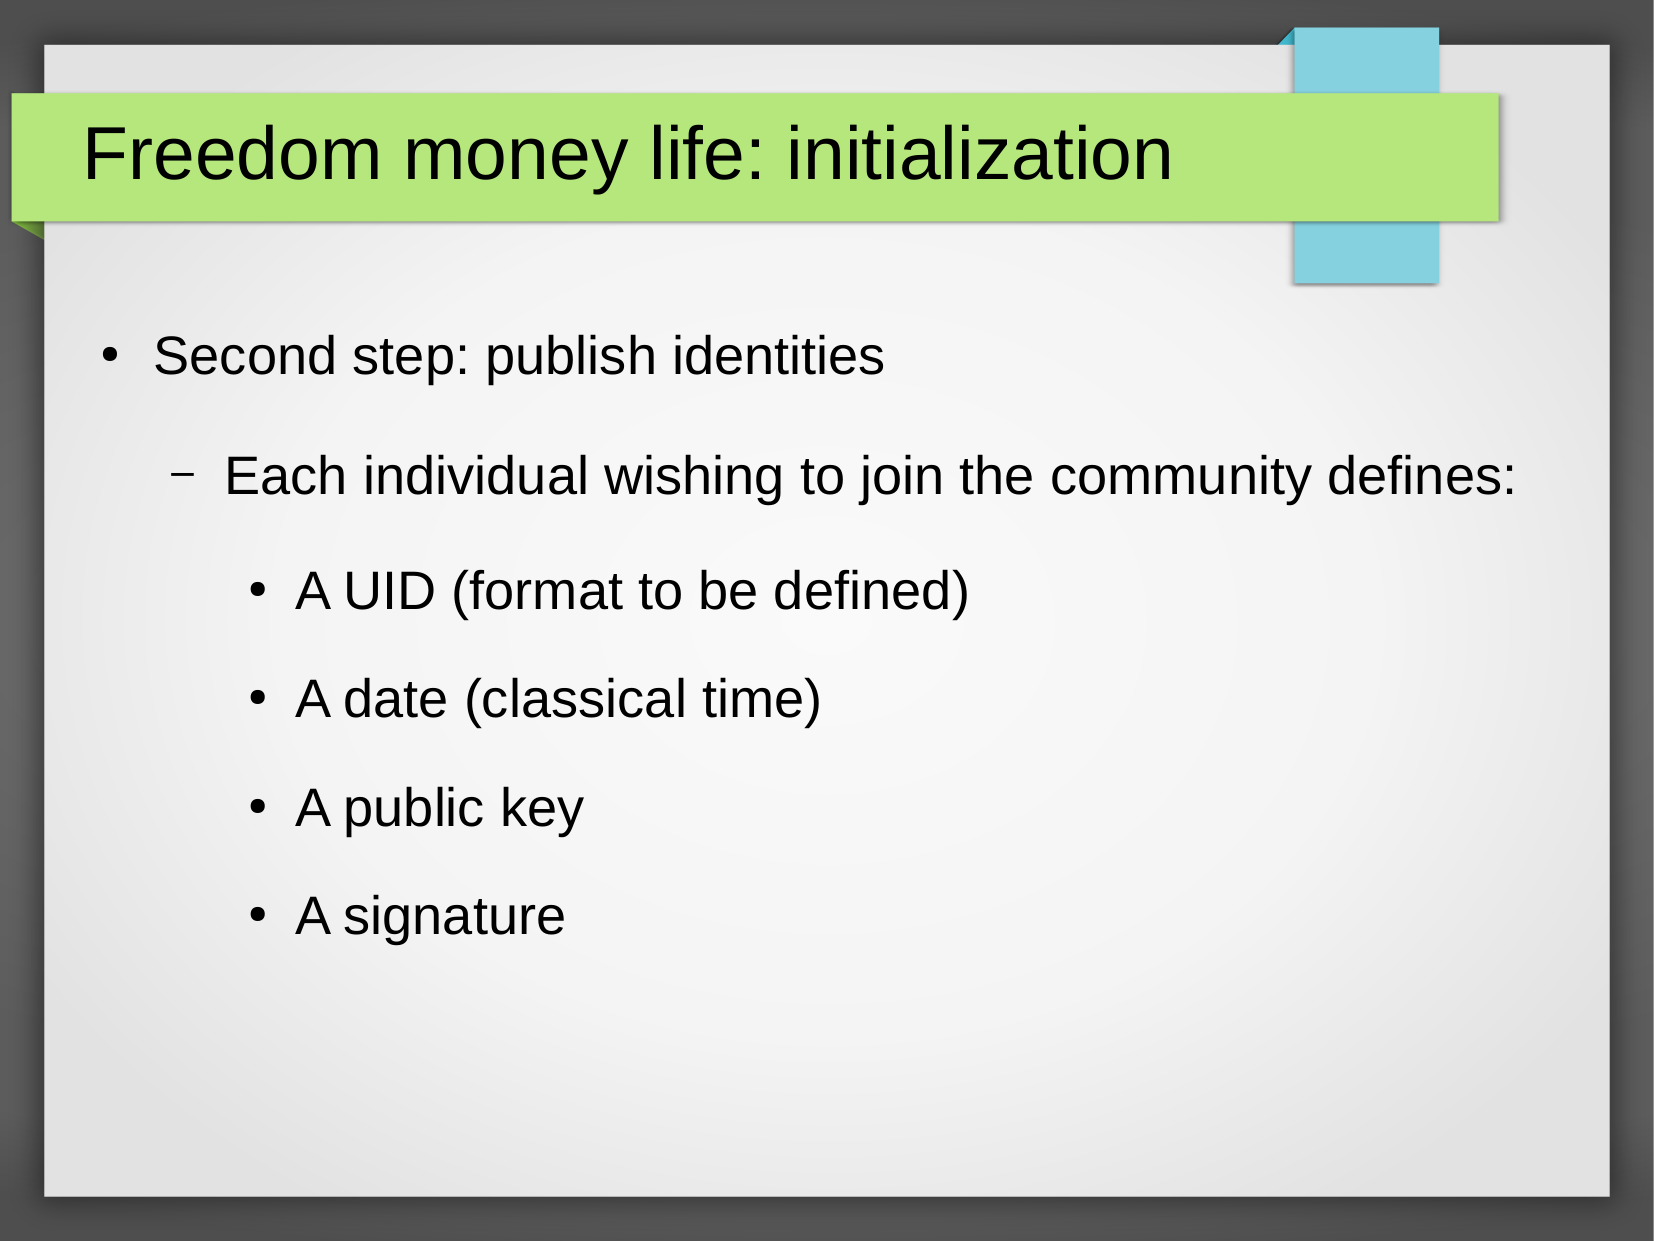

# Freedom money life: initialization
Second step: publish identities
Each individual wishing to join the community defines:
A UID (format to be defined)
A date (classical time)
A public key
A signature